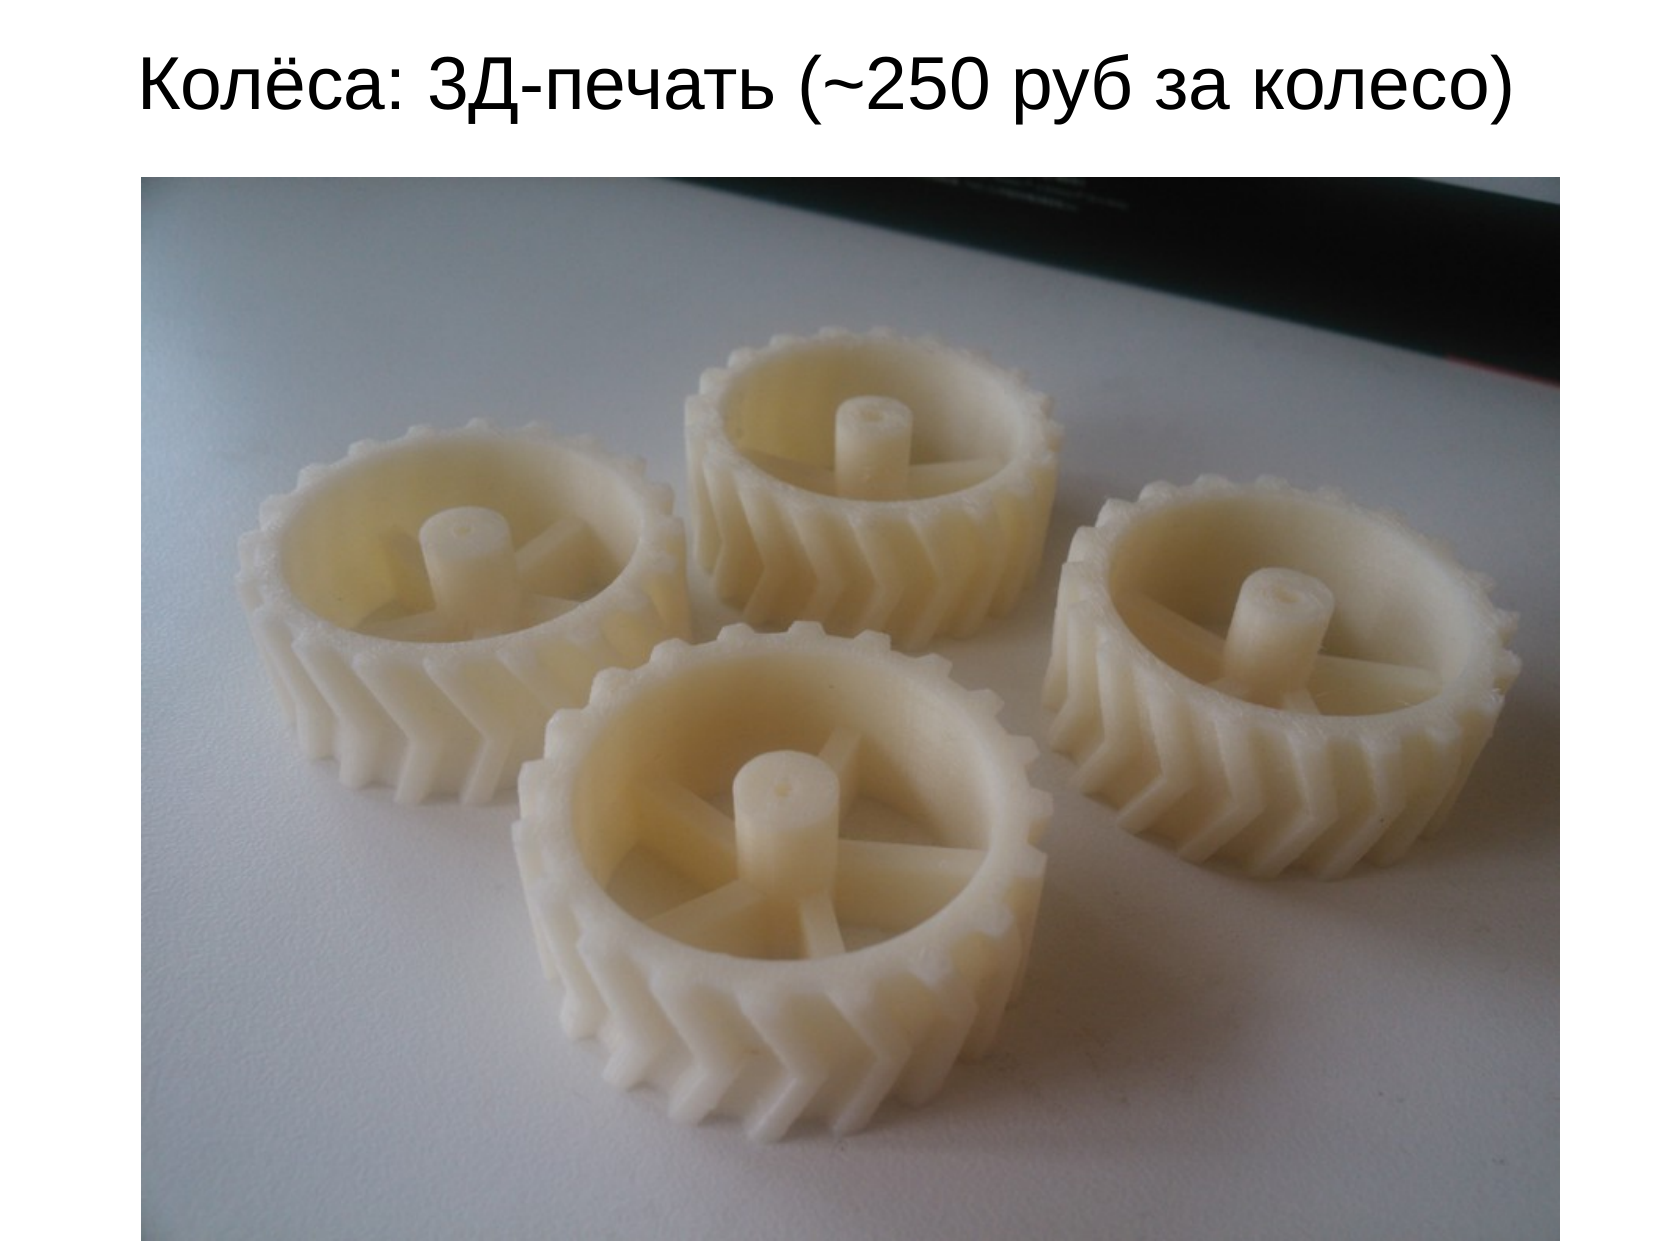

# Колёса: 3Д-печать (~250 руб за колесо)